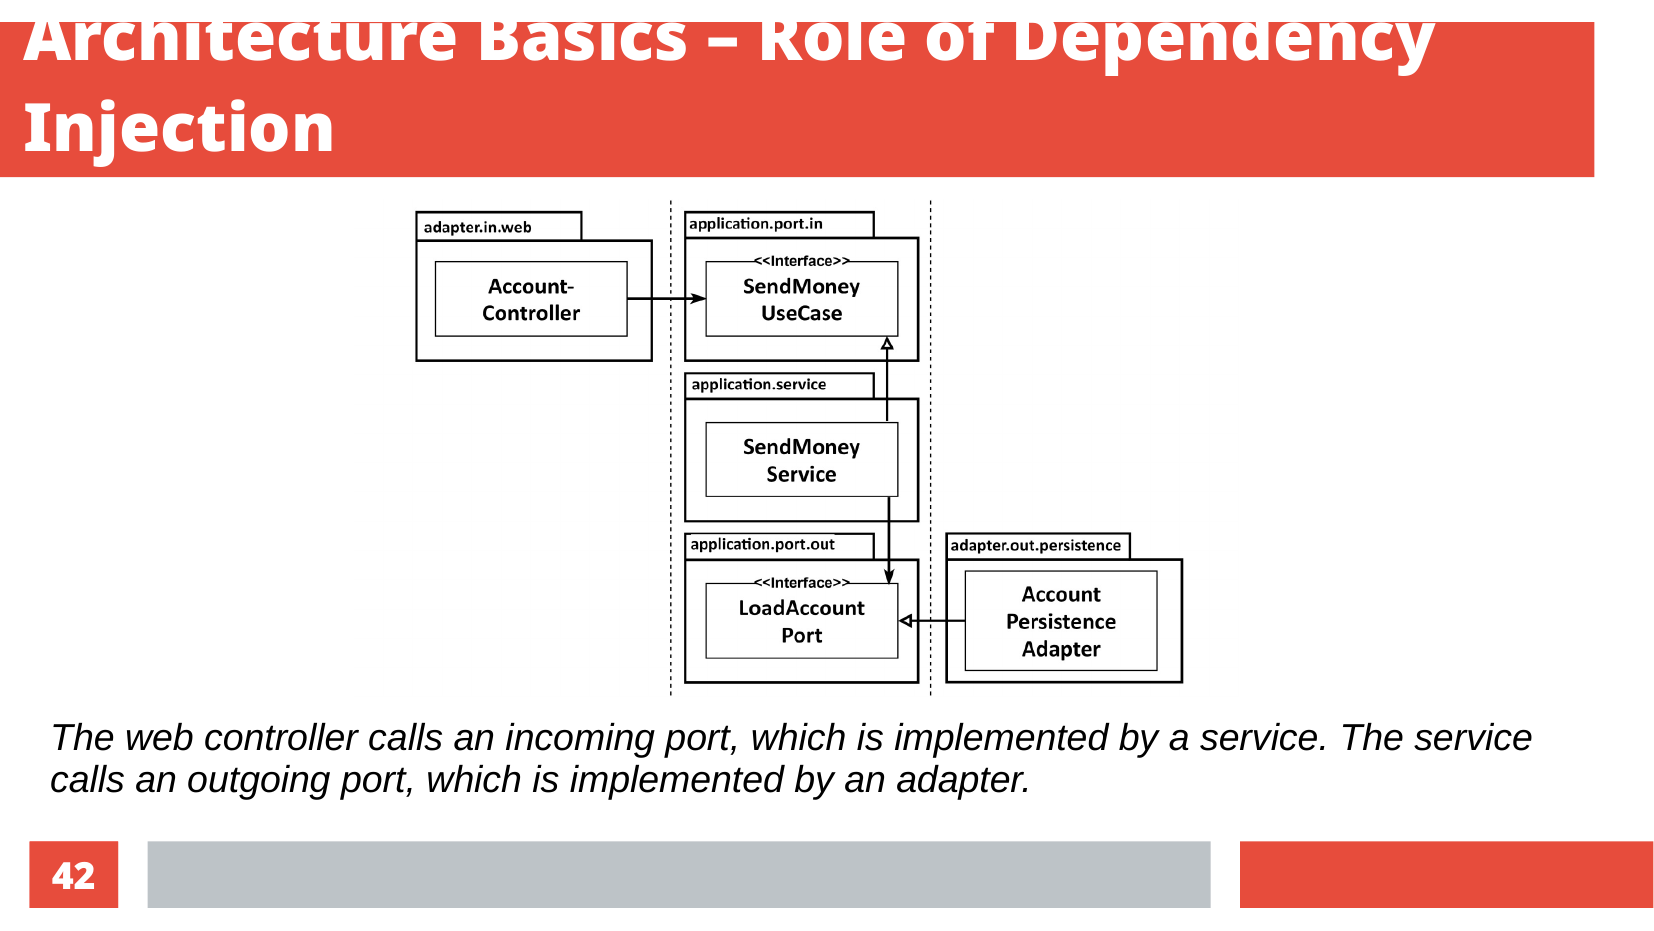

# Architecture Basics – Role of Dependency Injection
The web controller calls an incoming port, which is implemented by a service. The service calls an outgoing port, which is implemented by an adapter.
42